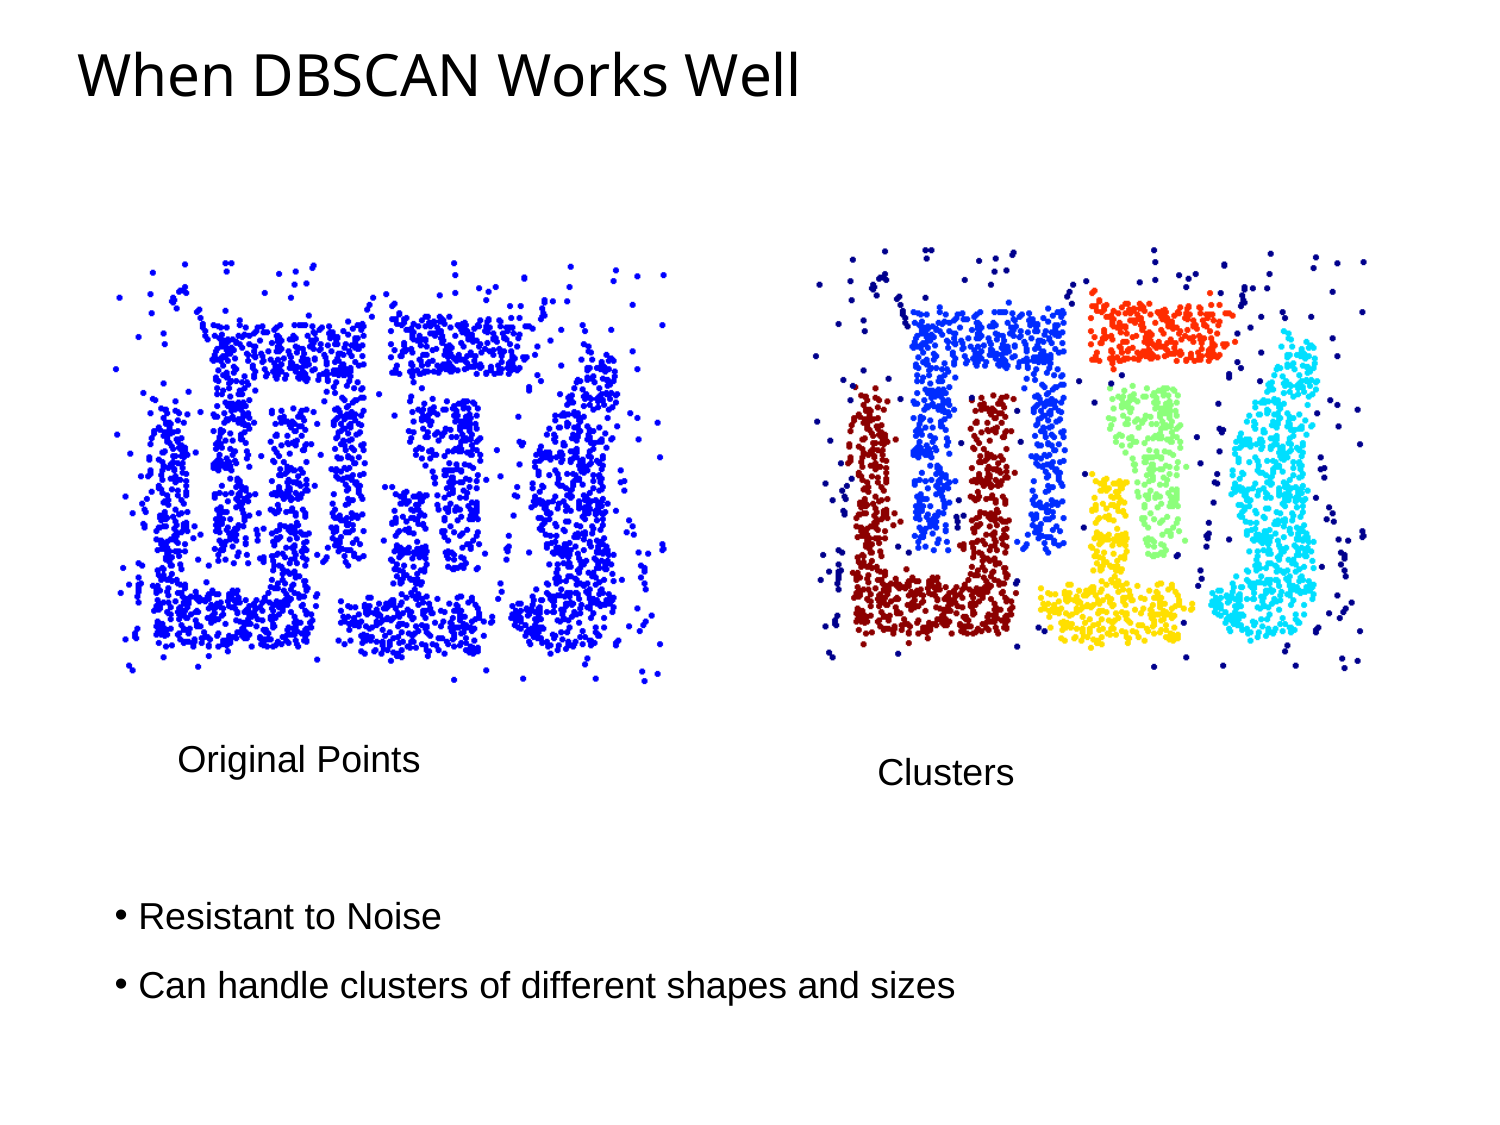

When DBSCAN Works Well
Clusters
Original Points
 Resistant to Noise
 Can handle clusters of different shapes and sizes